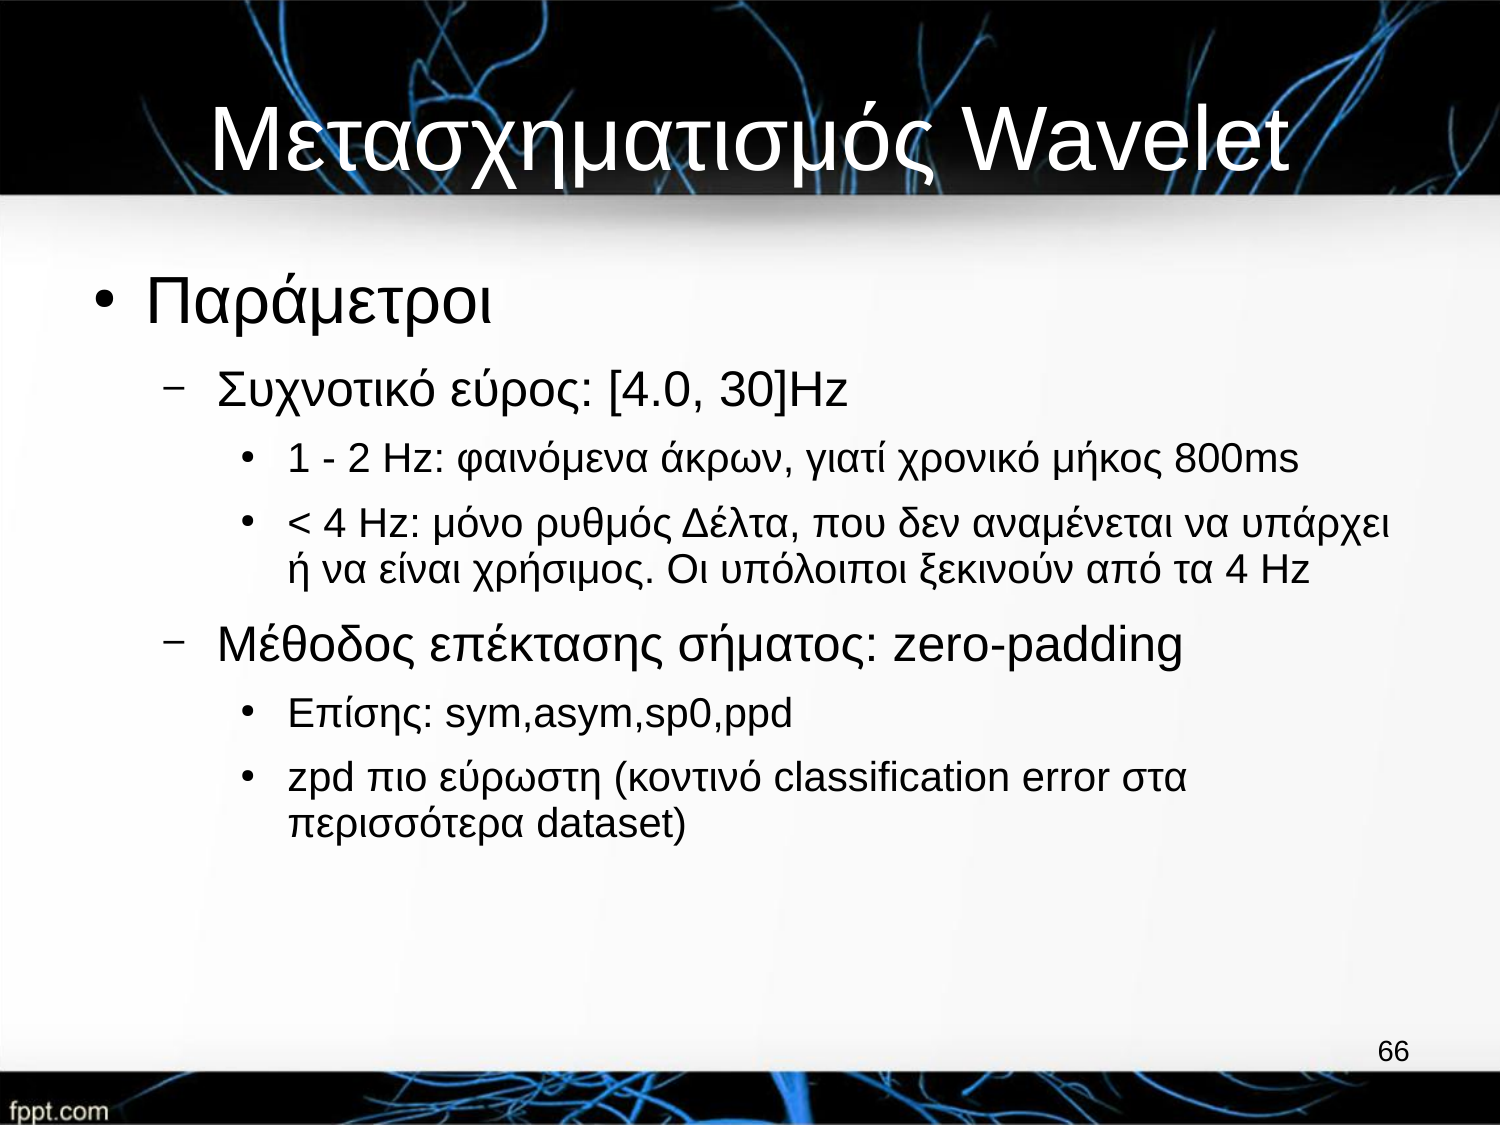

# Μετασχηματισμός Wavelet
Παράμετροι
Συχνοτικό εύρος: [4.0, 30]Hz
1 - 2 Hz: φαινόμενα άκρων, γιατί χρονικό μήκος 800ms
< 4 Hz: μόνο ρυθμός Δέλτα, που δεν αναμένεται να υπάρχει ή να είναι χρήσιμος. Οι υπόλοιποι ξεκινούν από τα 4 Hz
Μέθοδος επέκτασης σήματος: zero-padding
Επίσης: sym,asym,sp0,ppd
zpd πιο εύρωστη (κοντινό classification error στα περισσότερα dataset)
66